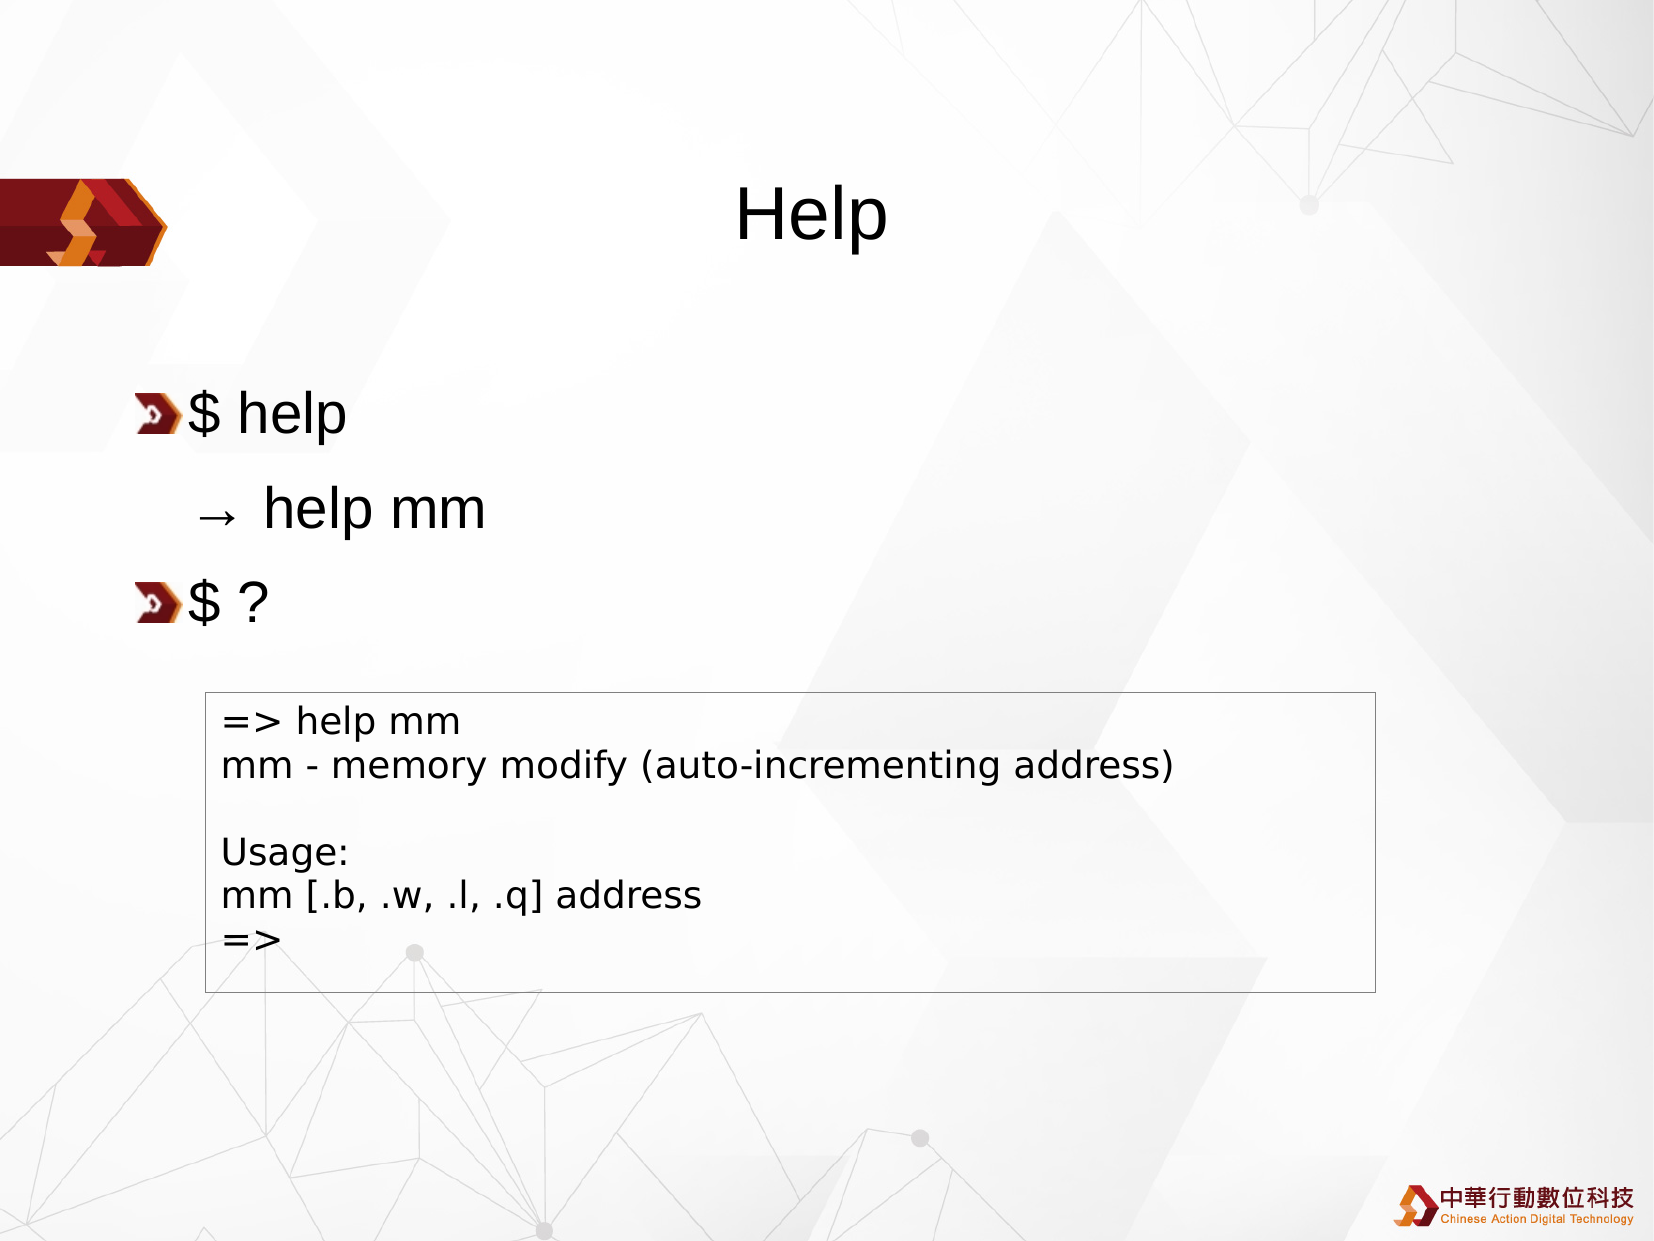

# Help
$ help
→ help mm
$ ?
=> help mm
mm - memory modify (auto-incrementing address)
Usage:
mm [.b, .w, .l, .q] address
=>